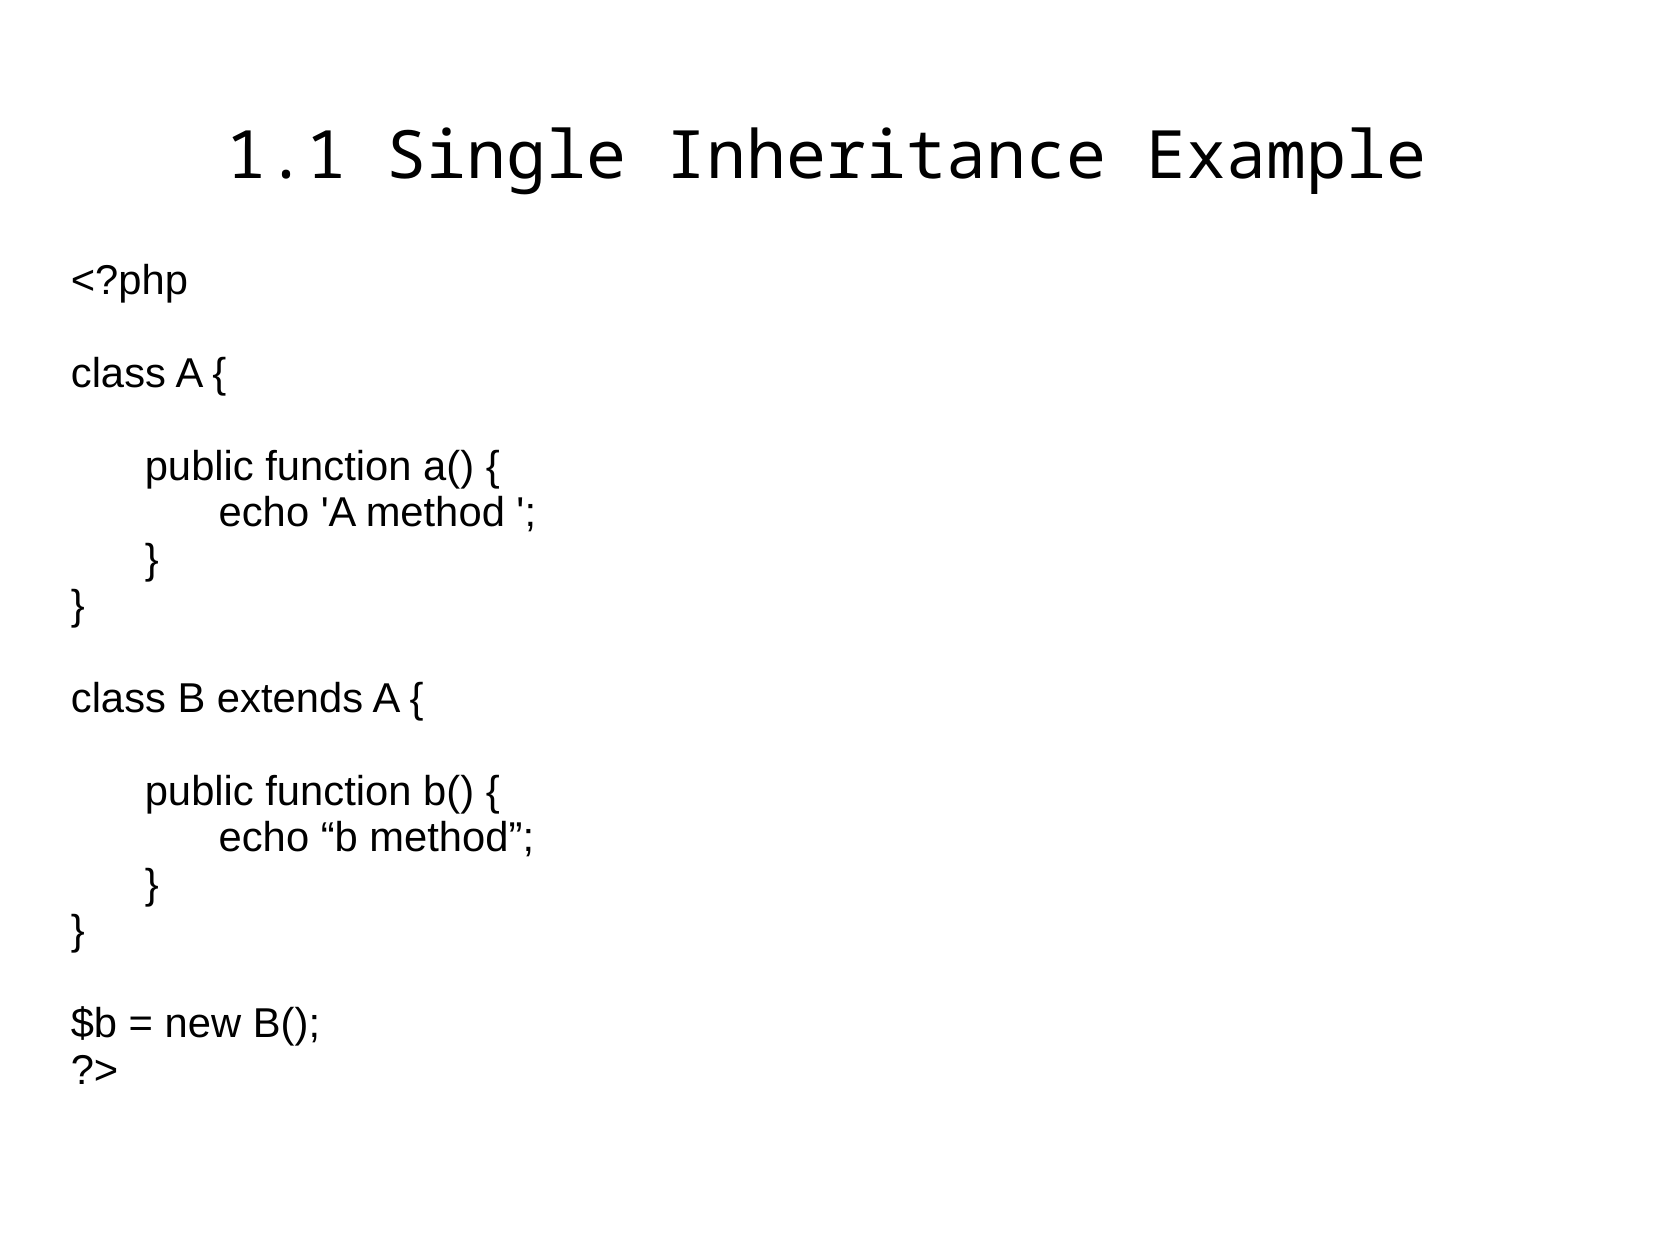

# 1.1 Single Inheritance Example
<?php
class A {
	public function a() {
		echo 'A method ';
	}
}
class B extends A {
	public function b() {
		echo “b method”;
	}
}
$b = new B();
?>